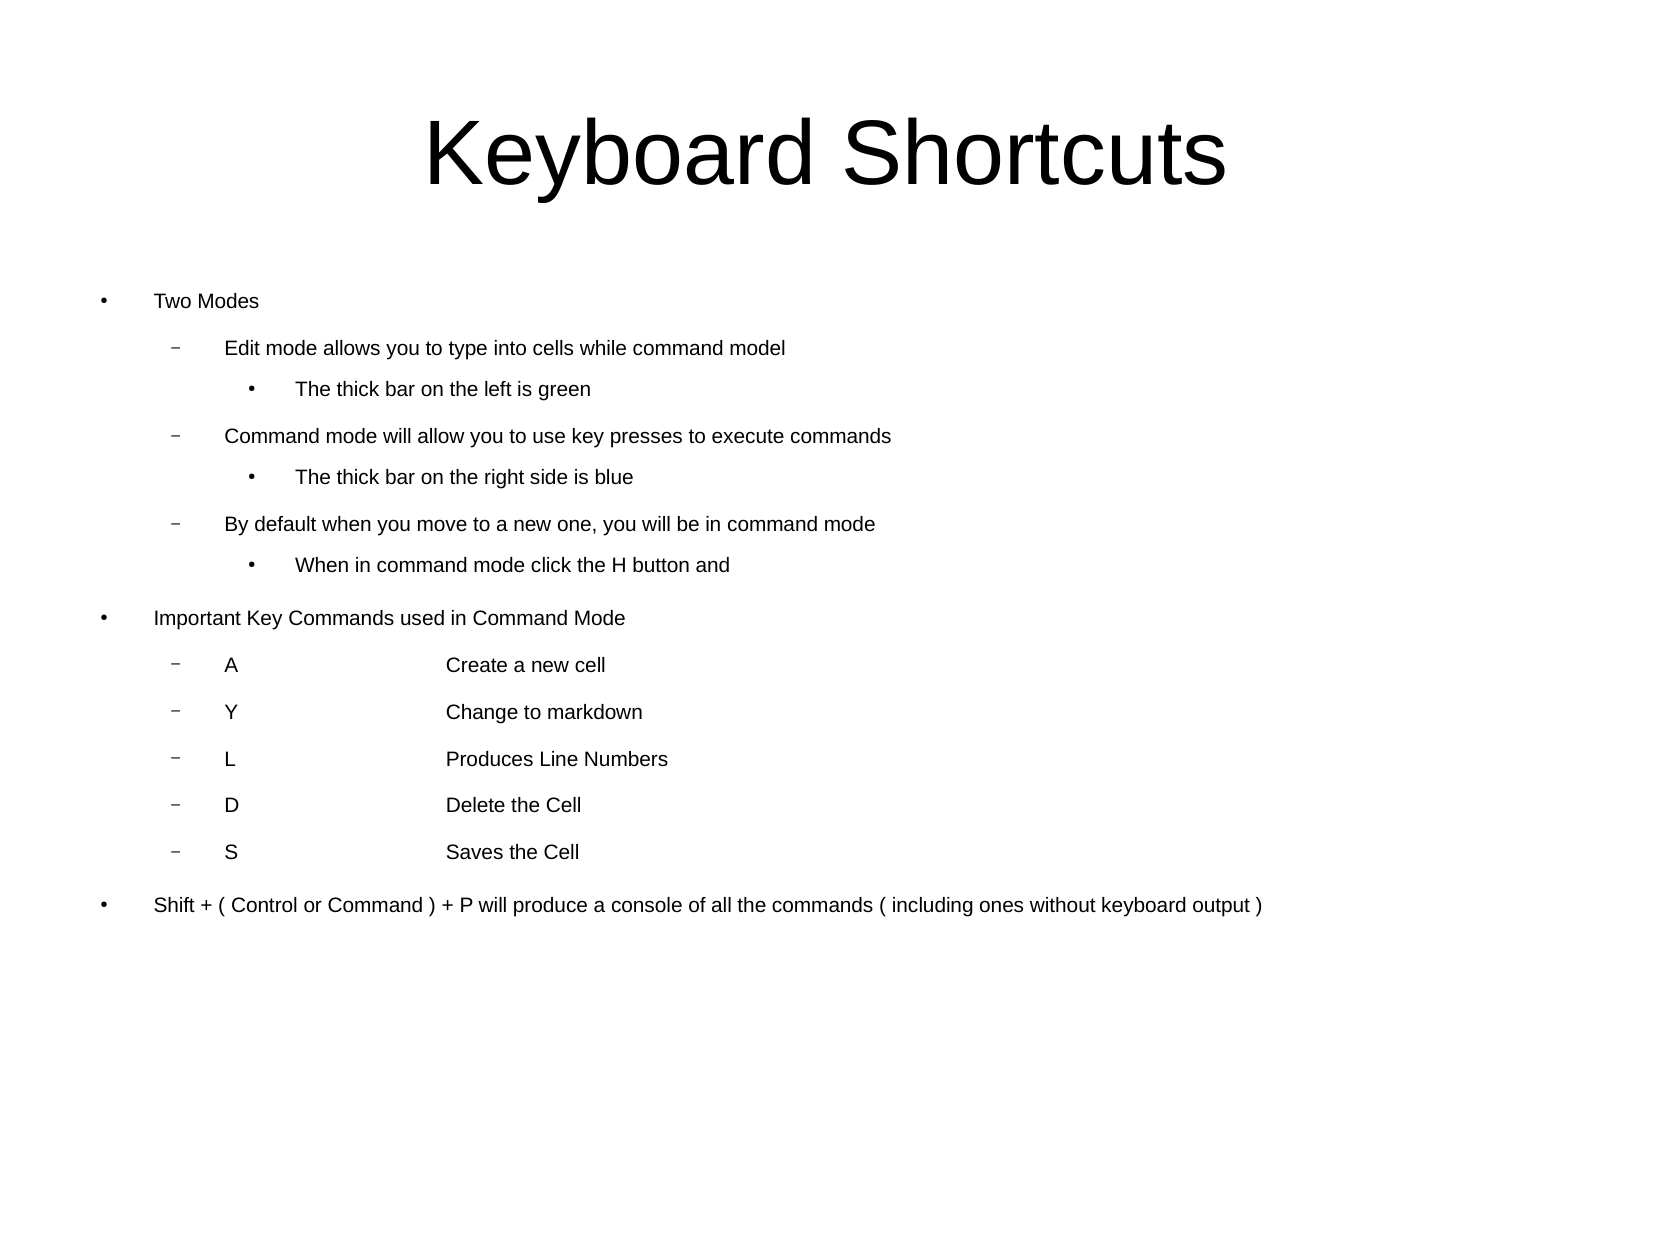

# Keyboard Shortcuts
Two Modes
Edit mode allows you to type into cells while command model
The thick bar on the left is green
Command mode will allow you to use key presses to execute commands
The thick bar on the right side is blue
By default when you move to a new one, you will be in command mode
When in command mode click the H button and
Important Key Commands used in Command Mode
A 			Create a new cell
Y			Change to markdown
L 			Produces Line Numbers
D			Delete the Cell
S			Saves the Cell
Shift + ( Control or Command ) + P will produce a console of all the commands ( including ones without keyboard output )